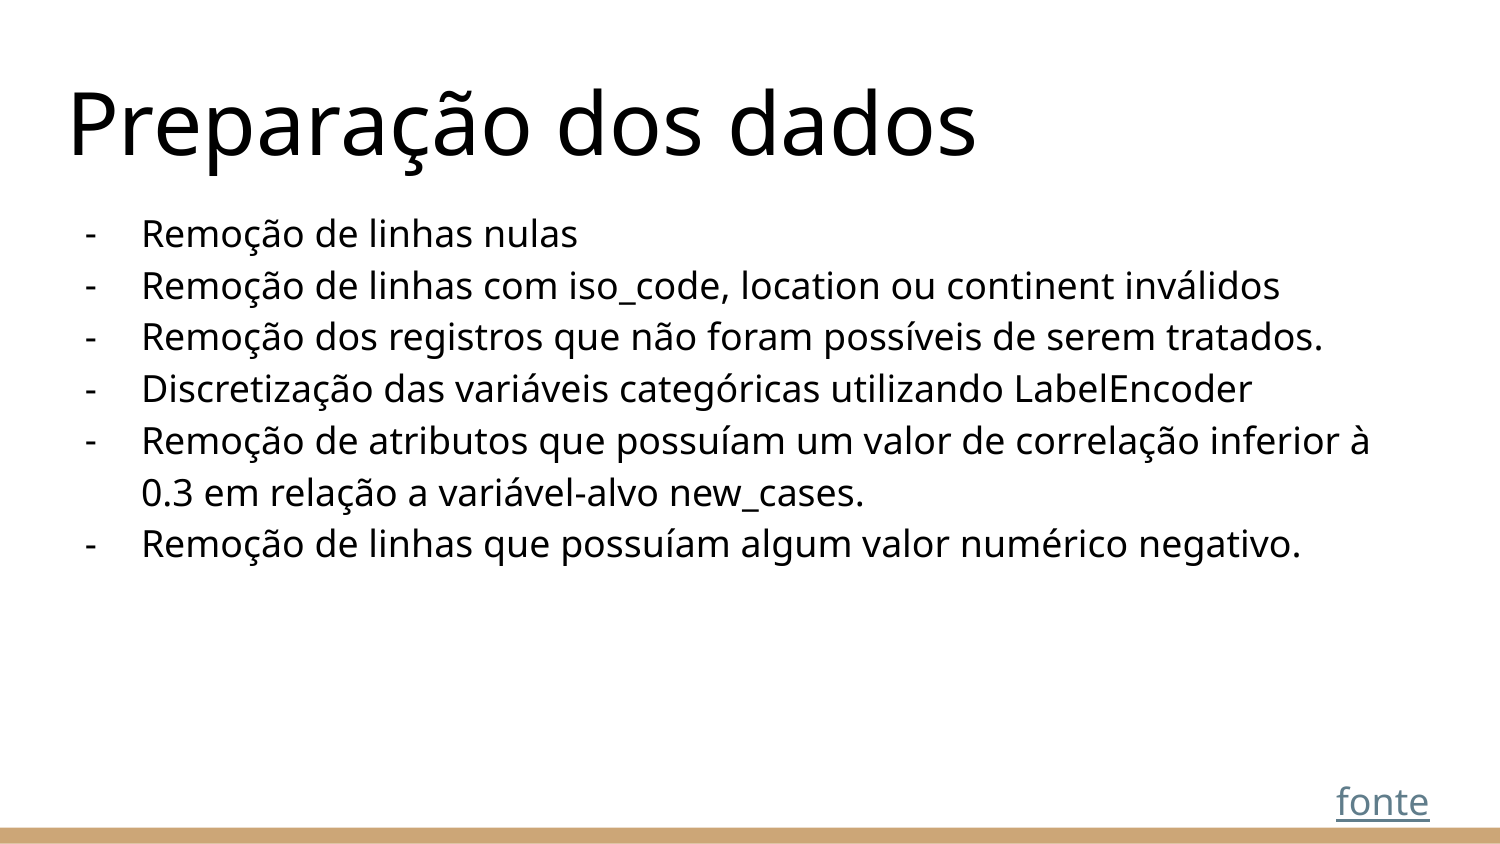

# Preparação dos dados
Remoção de linhas nulas
Remoção de linhas com iso_code, location ou continent inválidos
Remoção dos registros que não foram possíveis de serem tratados.
Discretização das variáveis categóricas utilizando LabelEncoder
Remoção de atributos que possuíam um valor de correlação inferior à 0.3 em relação a variável-alvo new_cases.
Remoção de linhas que possuíam algum valor numérico negativo.
fonte